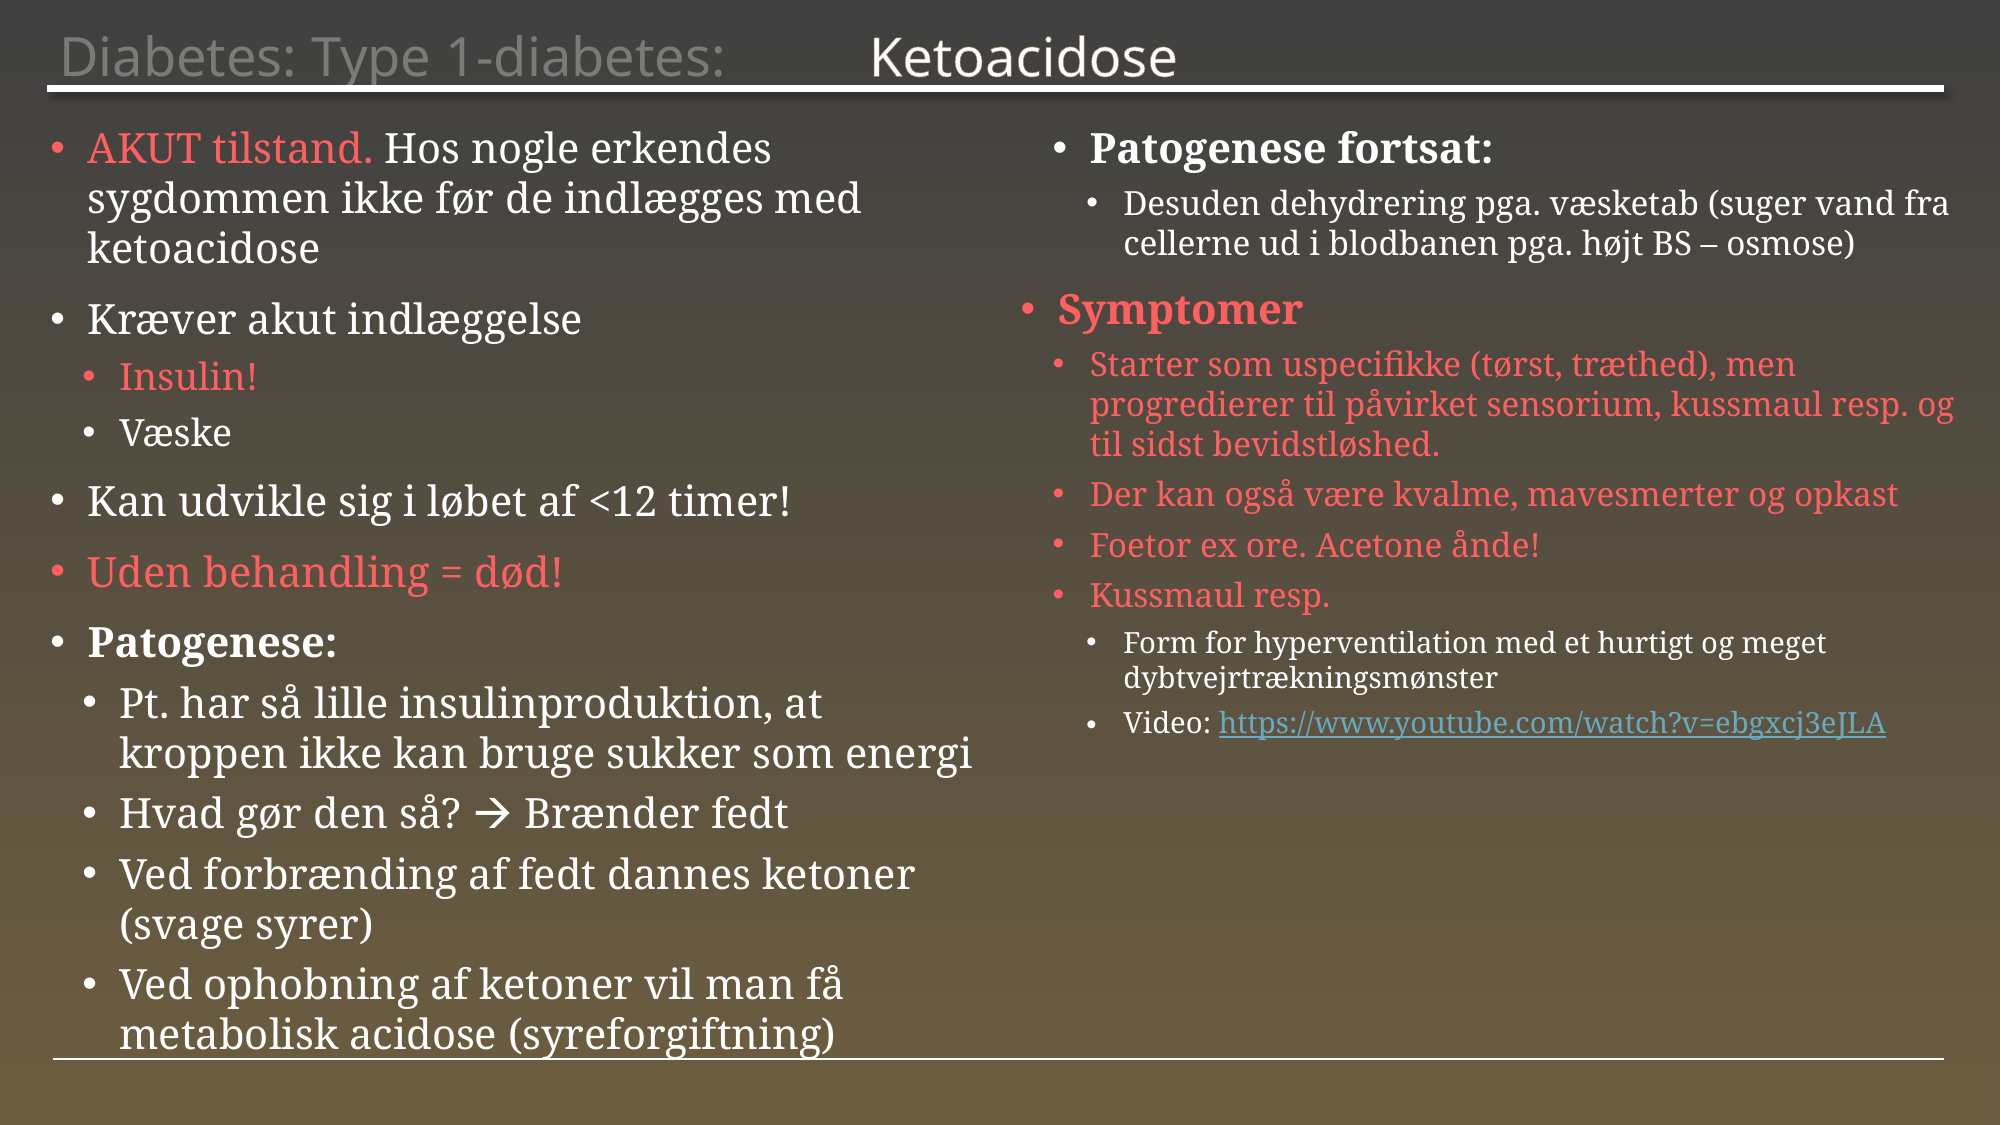

# Diabetes: Type 1-diabetes:
Ketoacidose
Patogenese fortsat:
Desuden dehydrering pga. væsketab (suger vand fra cellerne ud i blodbanen pga. højt BS – osmose)
Symptomer
Starter som uspecifikke (tørst, træthed), men progredierer til påvirket sensorium, kussmaul resp. og til sidst bevidstløshed.
Der kan også være kvalme, mavesmerter og opkast
Foetor ex ore. Acetone ånde!
Kussmaul resp.
Form for hyperventilation med et hurtigt og meget dybtvejrtrækningsmønster
Video: https://www.youtube.com/watch?v=ebgxcj3eJLA
AKUT tilstand. Hos nogle erkendes sygdommen ikke før de indlægges med ketoacidose
Kræver akut indlæggelse
Insulin!
Væske
Kan udvikle sig i løbet af <12 timer!
Uden behandling = død!
Patogenese:
Pt. har så lille insulinproduktion, at kroppen ikke kan bruge sukker som energi
Hvad gør den så?  Brænder fedt
Ved forbrænding af fedt dannes ketoner (svage syrer)
Ved ophobning af ketoner vil man få metabolisk acidose (syreforgiftning)